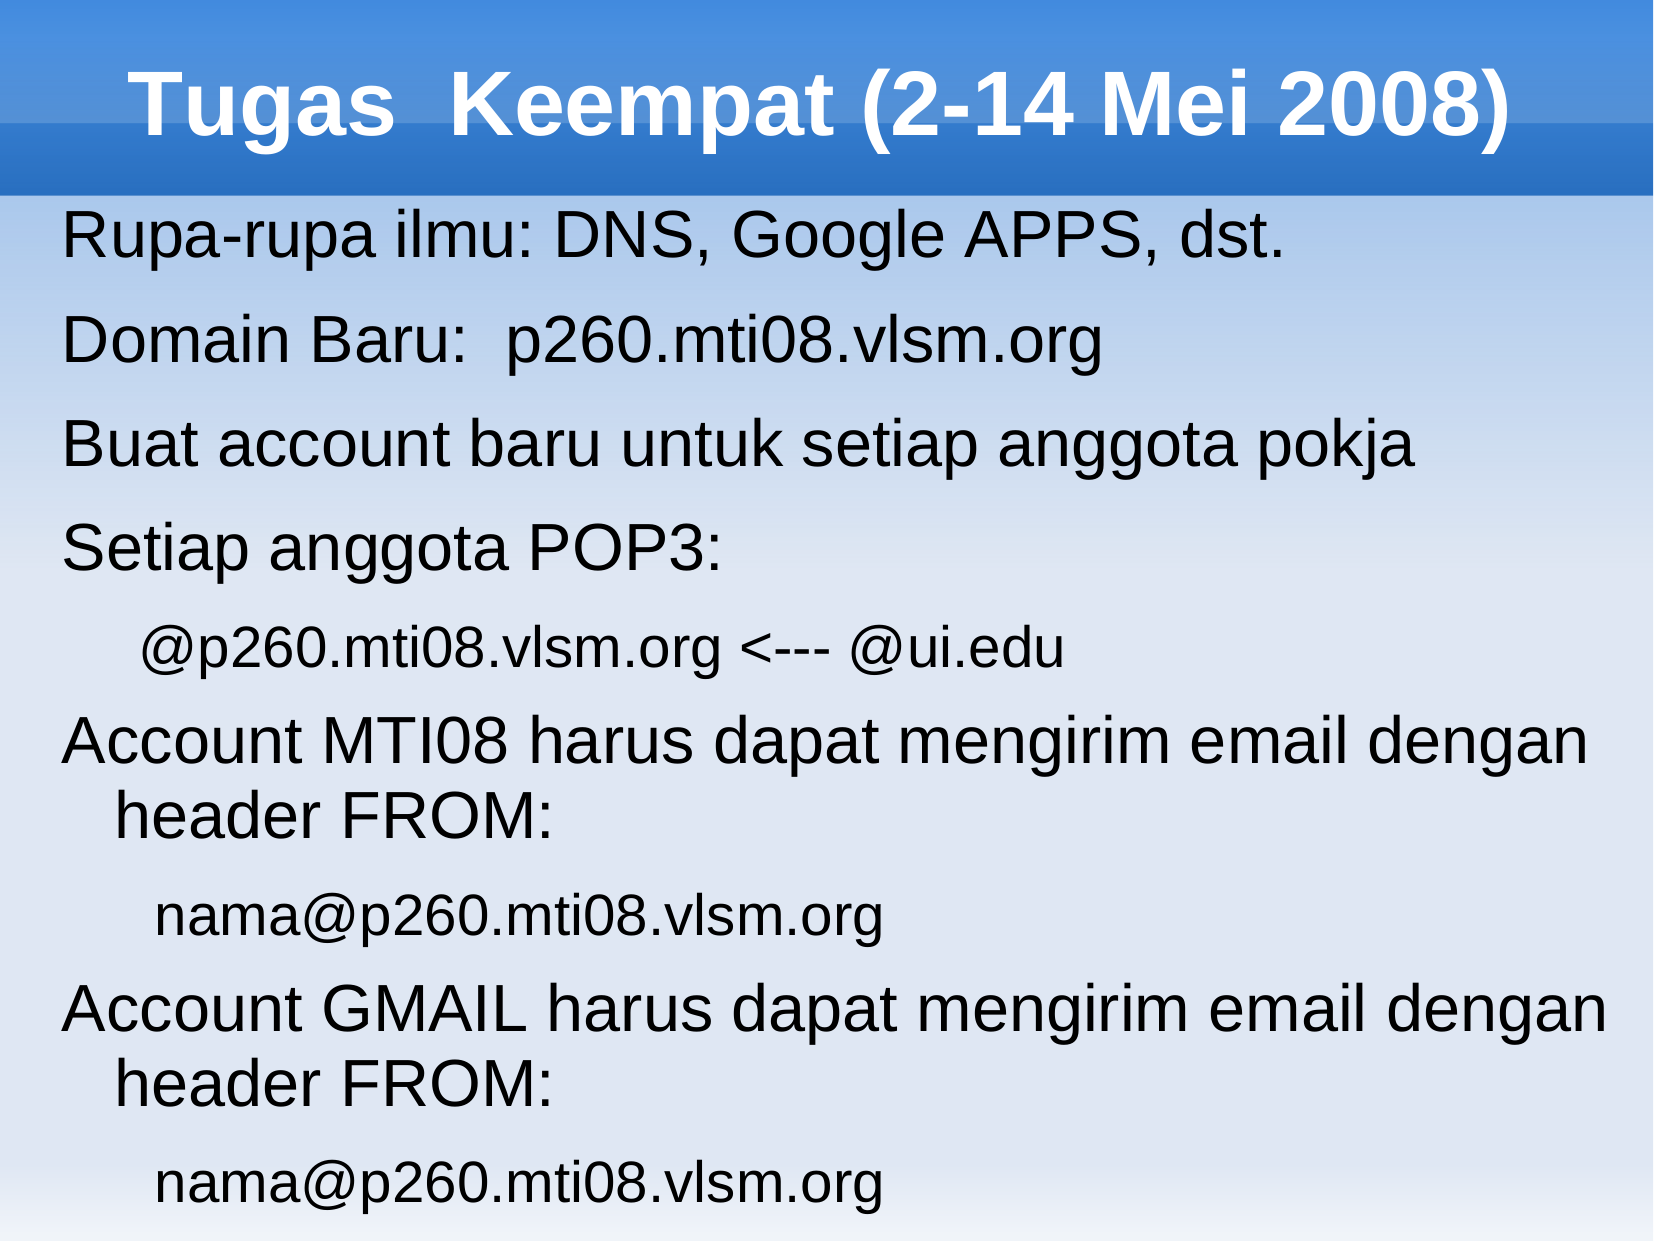

# Tugas Keempat (2-14 Mei 2008)
Rupa-rupa ilmu: DNS, Google APPS, dst.
Domain Baru: p260.mti08.vlsm.org
Buat account baru untuk setiap anggota pokja
Setiap anggota POP3:
@p260.mti08.vlsm.org <--- @ui.edu
Account MTI08 harus dapat mengirim email dengan header FROM:
 nama@p260.mti08.vlsm.org
Account GMAIL harus dapat mengirim email dengan header FROM:
 nama@p260.mti08.vlsm.org